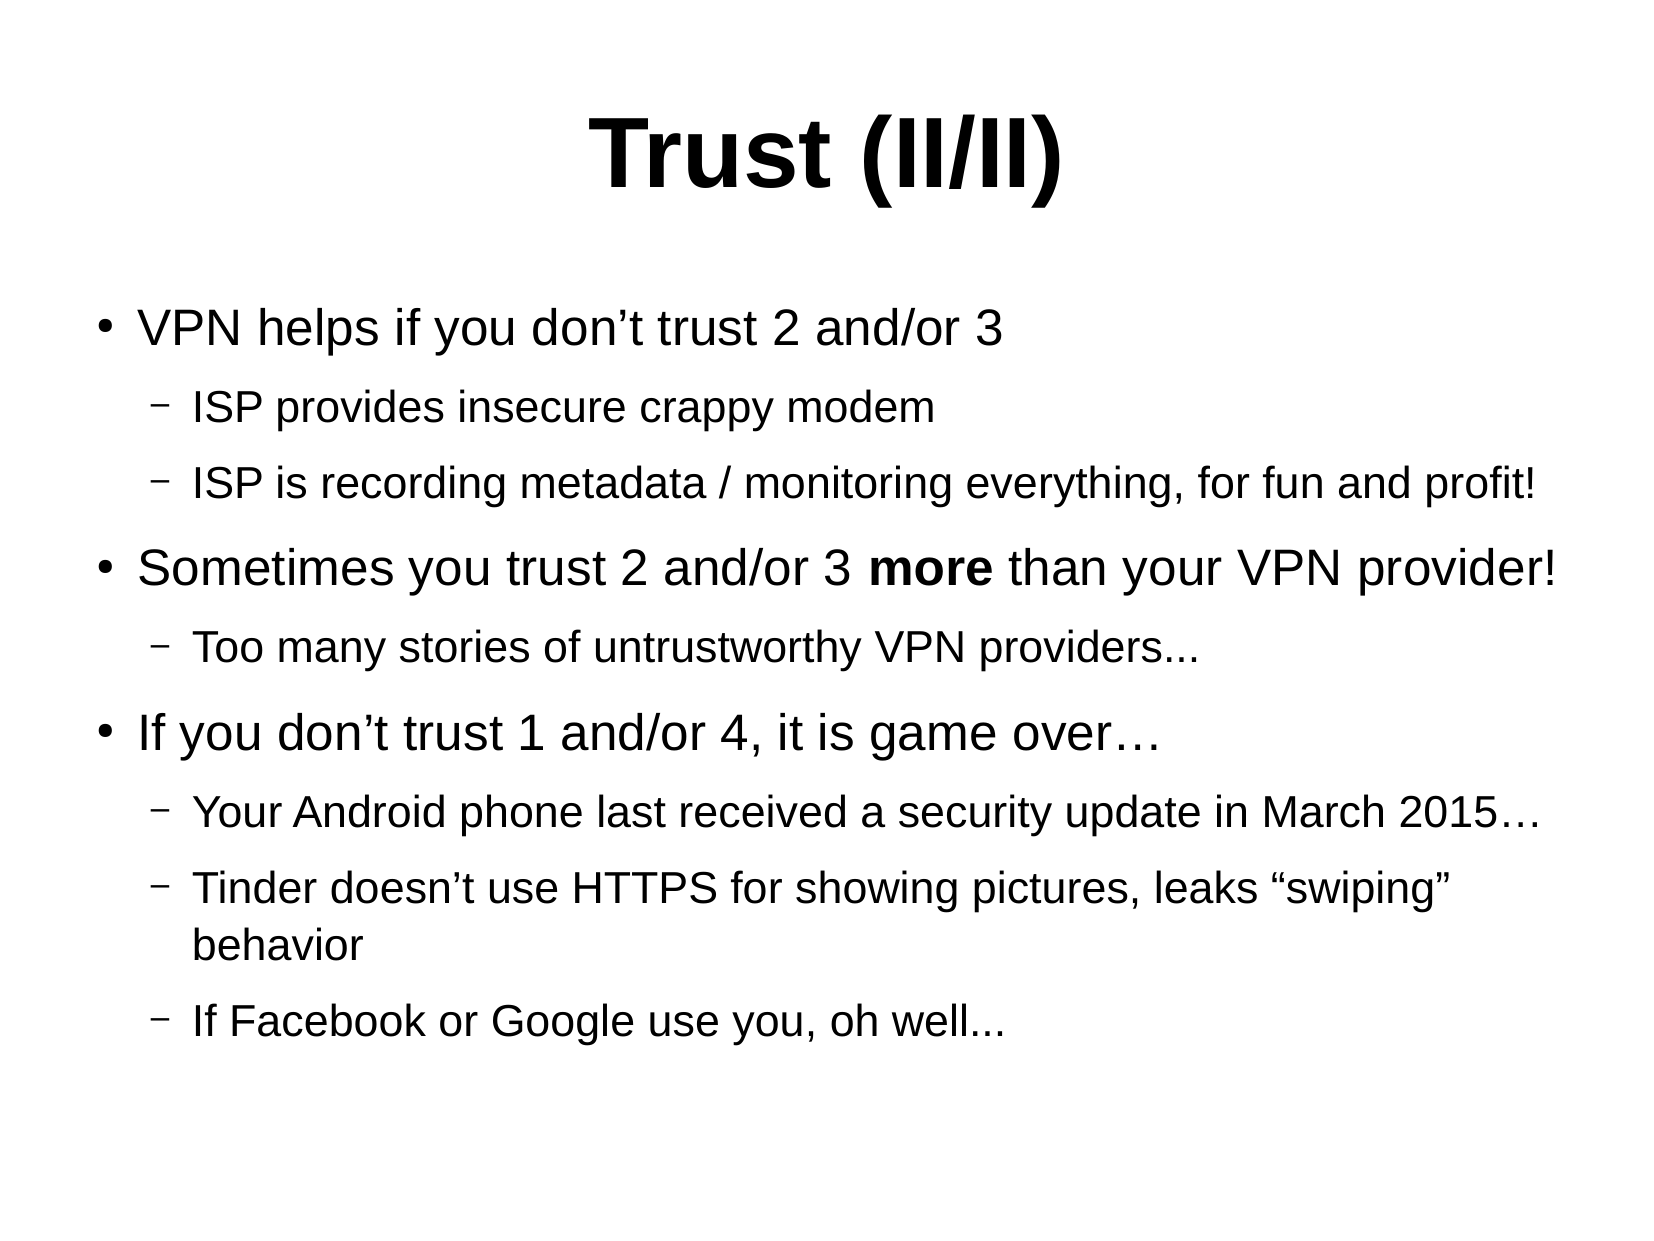

# Trust (II/II)
VPN helps if you don’t trust 2 and/or 3
ISP provides insecure crappy modem
ISP is recording metadata / monitoring everything, for fun and profit!
Sometimes you trust 2 and/or 3 more than your VPN provider!
Too many stories of untrustworthy VPN providers...
If you don’t trust 1 and/or 4, it is game over…
Your Android phone last received a security update in March 2015…
Tinder doesn’t use HTTPS for showing pictures, leaks “swiping” behavior
If Facebook or Google use you, oh well...